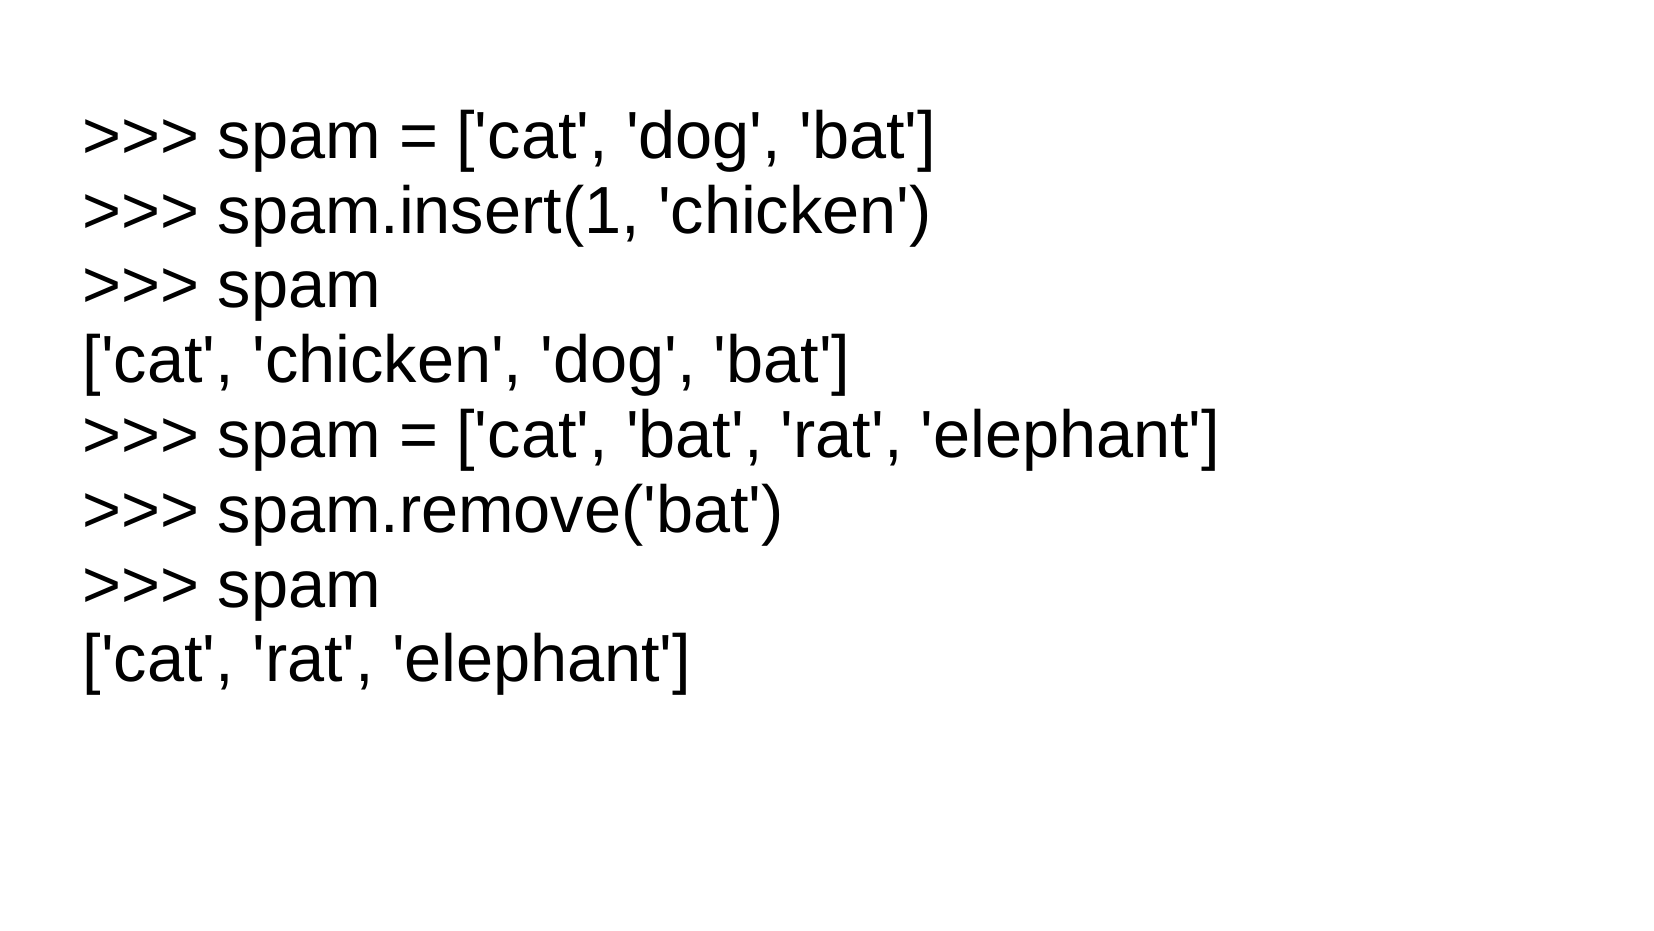

# >>> spam = ['cat', 'dog', 'bat']
>>> spam.insert(1, 'chicken')
>>> spam
['cat', 'chicken', 'dog', 'bat']
>>> spam = ['cat', 'bat', 'rat', 'elephant']
>>> spam.remove('bat')
>>> spam
['cat', 'rat', 'elephant']